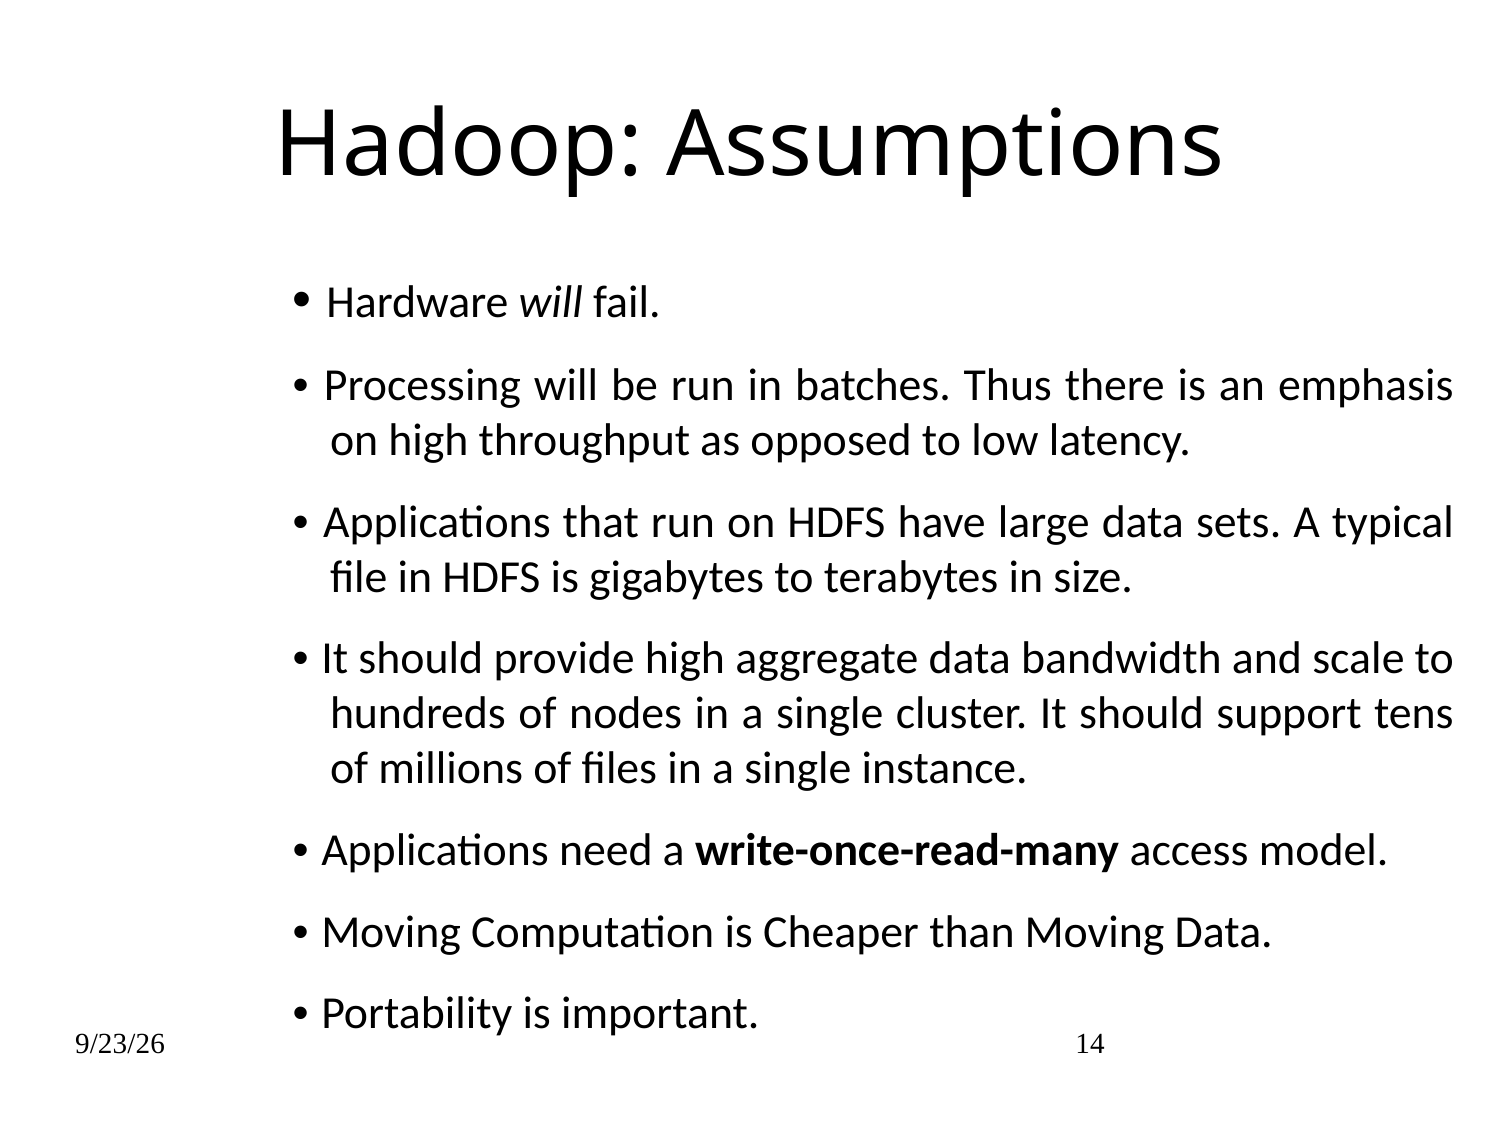

# Hadoop: Assumptions
• Hardware will fail.
• Processing will be run in batches. Thus there is an emphasis on high throughput as opposed to low latency.
• Applications that run on HDFS have large data sets. A typical file in HDFS is gigabytes to terabytes in size.
• It should provide high aggregate data bandwidth and scale to hundreds of nodes in a single cluster. It should support tens of millions of files in a single instance.
• Applications need a write-once-read-many access model.
• Moving Computation is Cheaper than Moving Data.
• Portability is important.
12